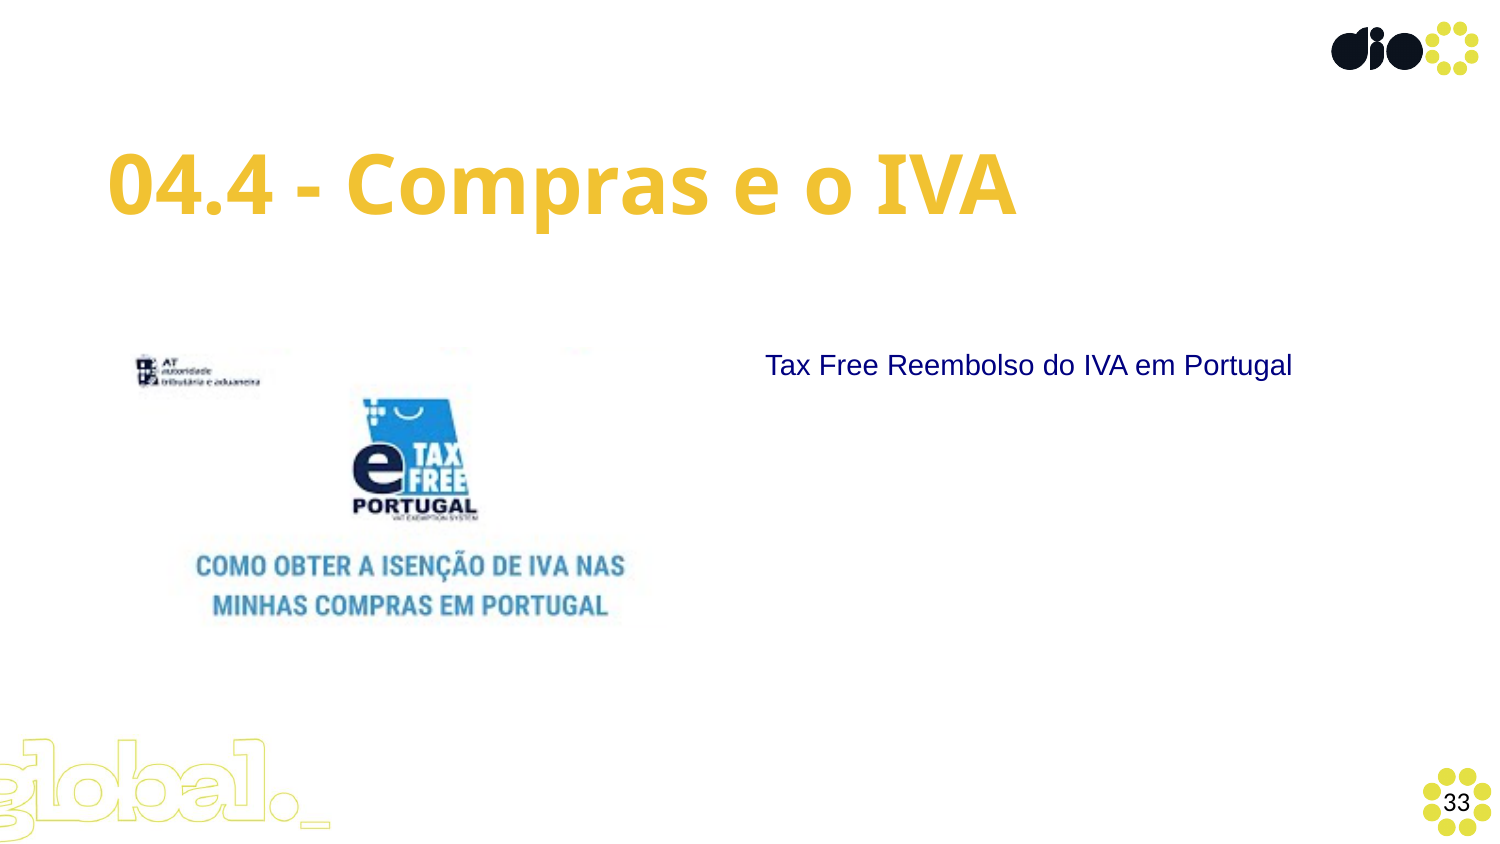

04.4 - Compras e o IVA
Tax Free Reembolso do IVA em Portugal